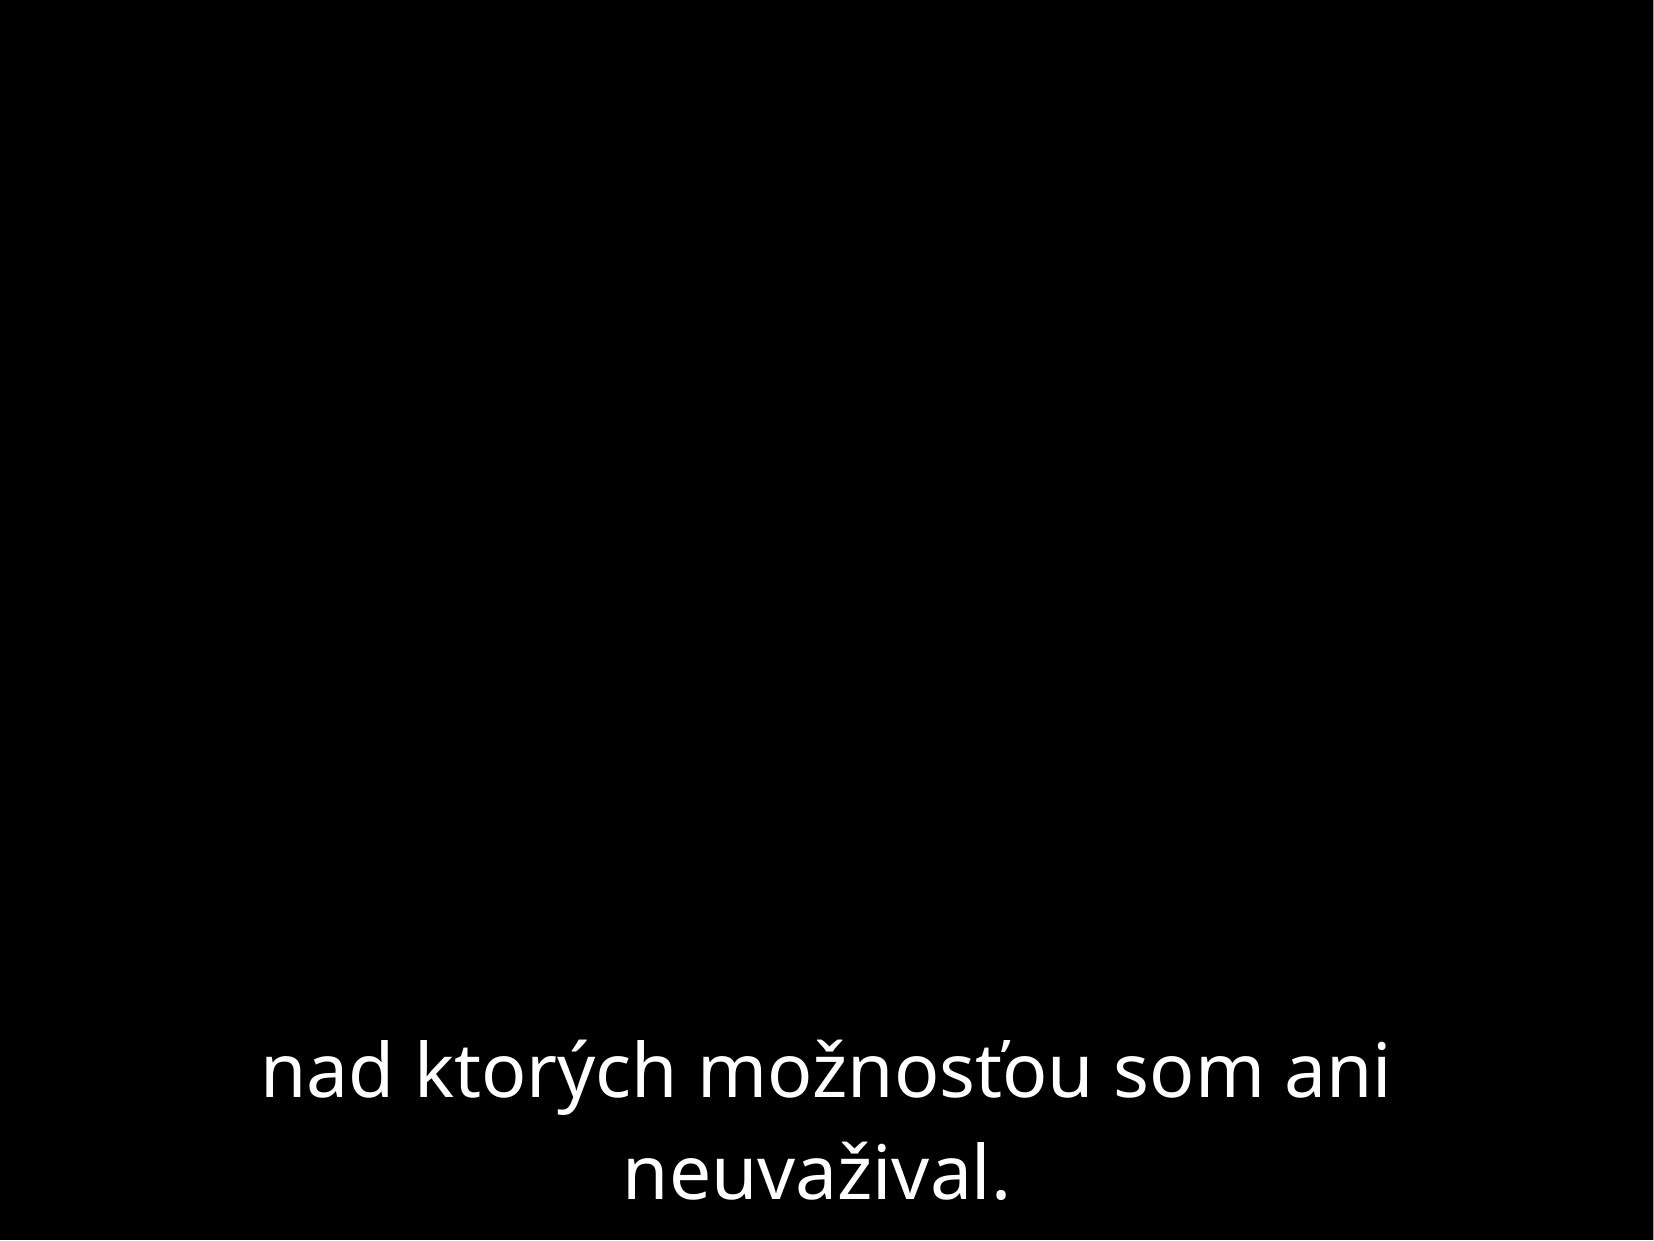

# nad ktorých možnosťou som ani neuvažival.